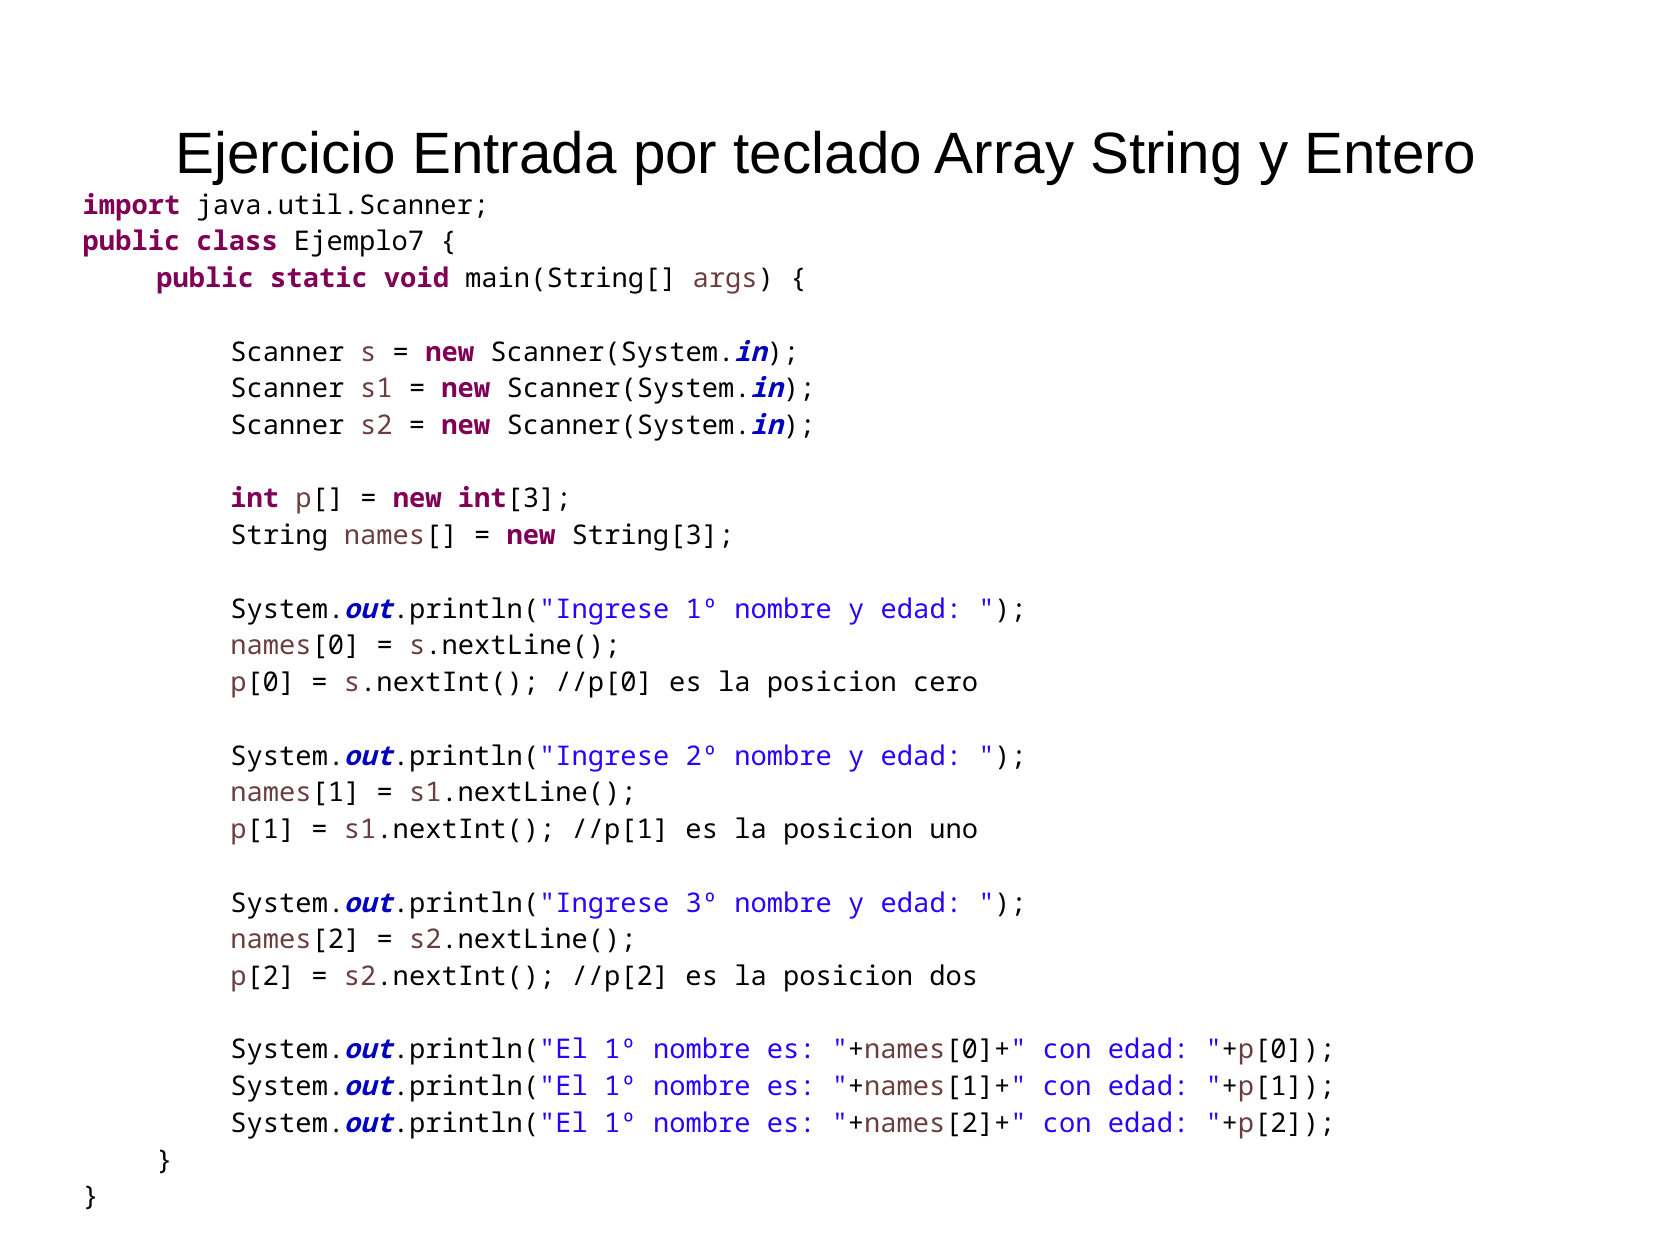

# Ejercicio Entrada por teclado Array String y Entero
import java.util.Scanner;
public class Ejemplo7 {
	public static void main(String[] args) {
		Scanner s = new Scanner(System.in);
		Scanner s1 = new Scanner(System.in);
		Scanner s2 = new Scanner(System.in);
		int p[] = new int[3];
		String names[] = new String[3];
		System.out.println("Ingrese 1º nombre y edad: ");
		names[0] = s.nextLine();
		p[0] = s.nextInt(); //p[0] es la posicion cero
		System.out.println("Ingrese 2º nombre y edad: ");
		names[1] = s1.nextLine();
		p[1] = s1.nextInt(); //p[1] es la posicion uno
		System.out.println("Ingrese 3º nombre y edad: ");
		names[2] = s2.nextLine();
		p[2] = s2.nextInt(); //p[2] es la posicion dos
		System.out.println("El 1º nombre es: "+names[0]+" con edad: "+p[0]);
		System.out.println("El 1º nombre es: "+names[1]+" con edad: "+p[1]);
		System.out.println("El 1º nombre es: "+names[2]+" con edad: "+p[2]);
	}
}